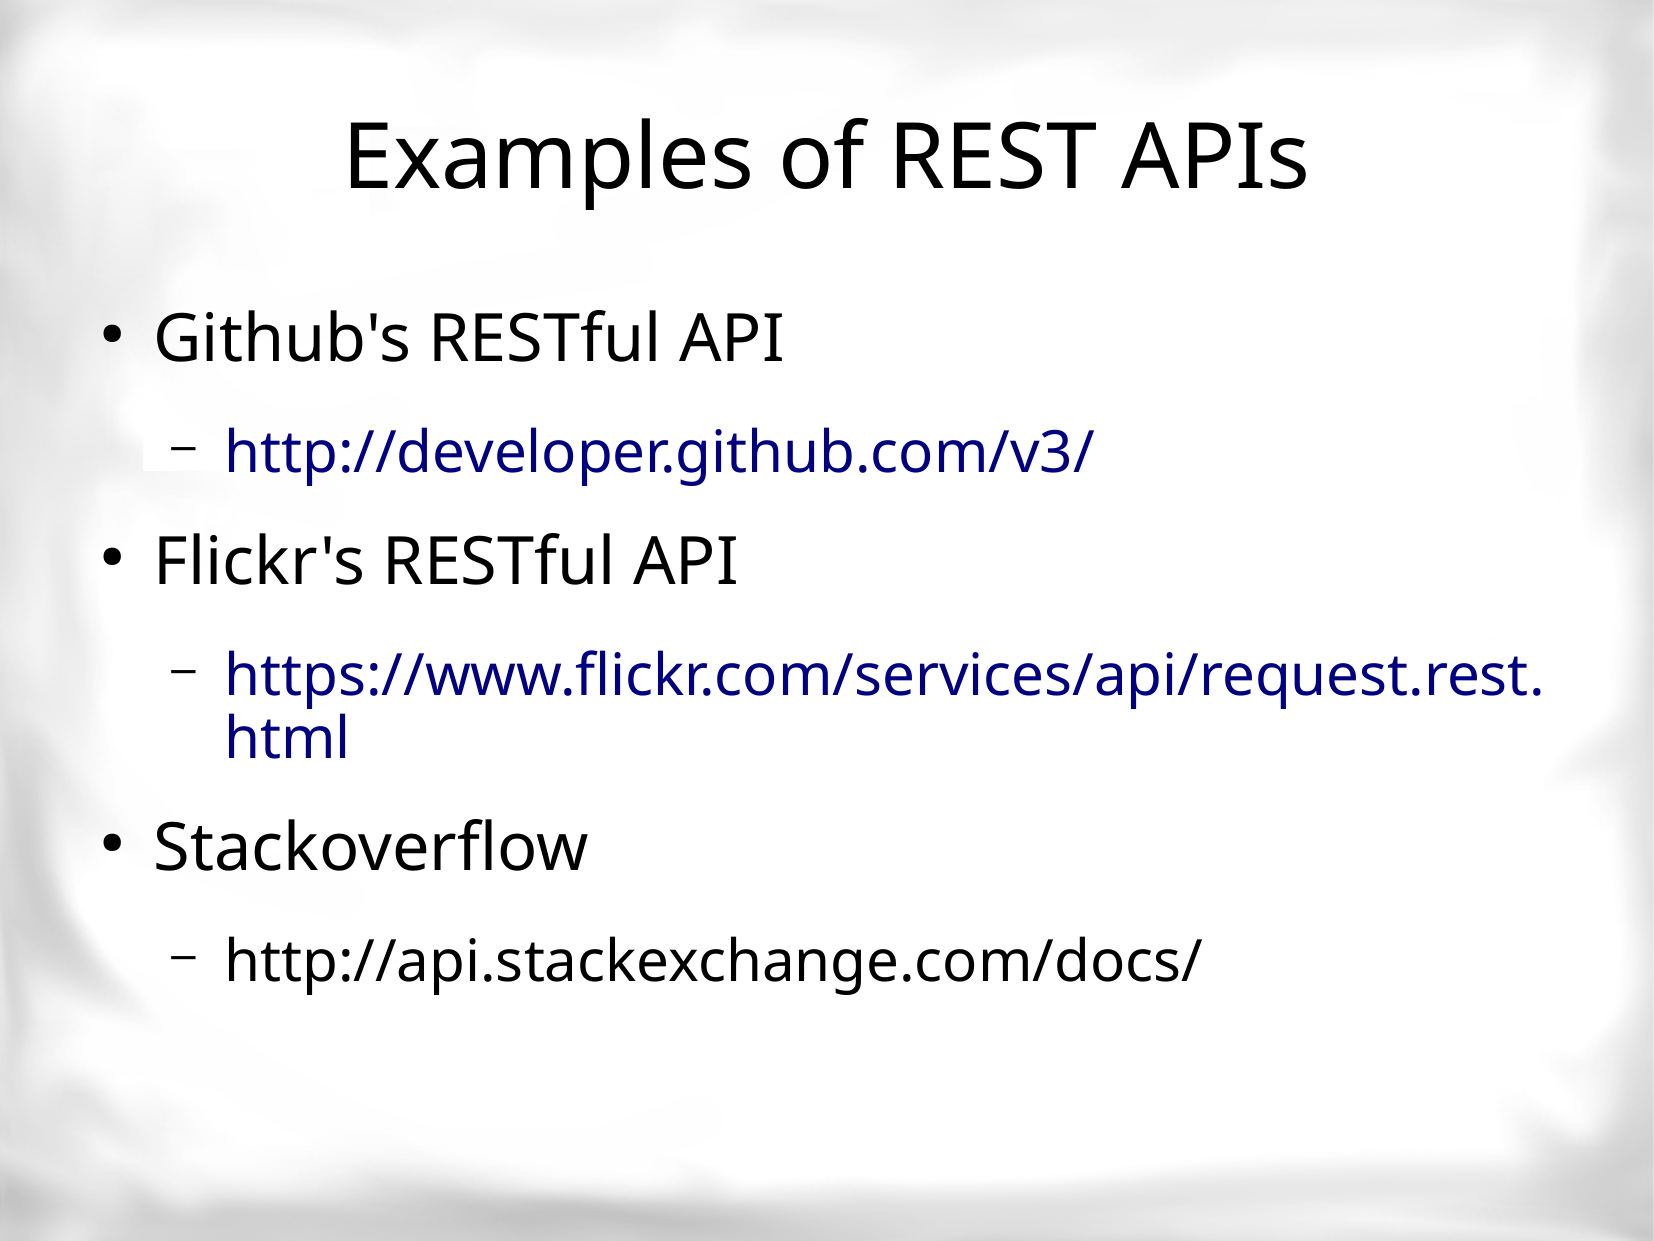

# Examples of REST APIs
Github's RESTful API
http://developer.github.com/v3/
Flickr's RESTful API
https://www.flickr.com/services/api/request.rest.html
Stackoverflow
http://api.stackexchange.com/docs/